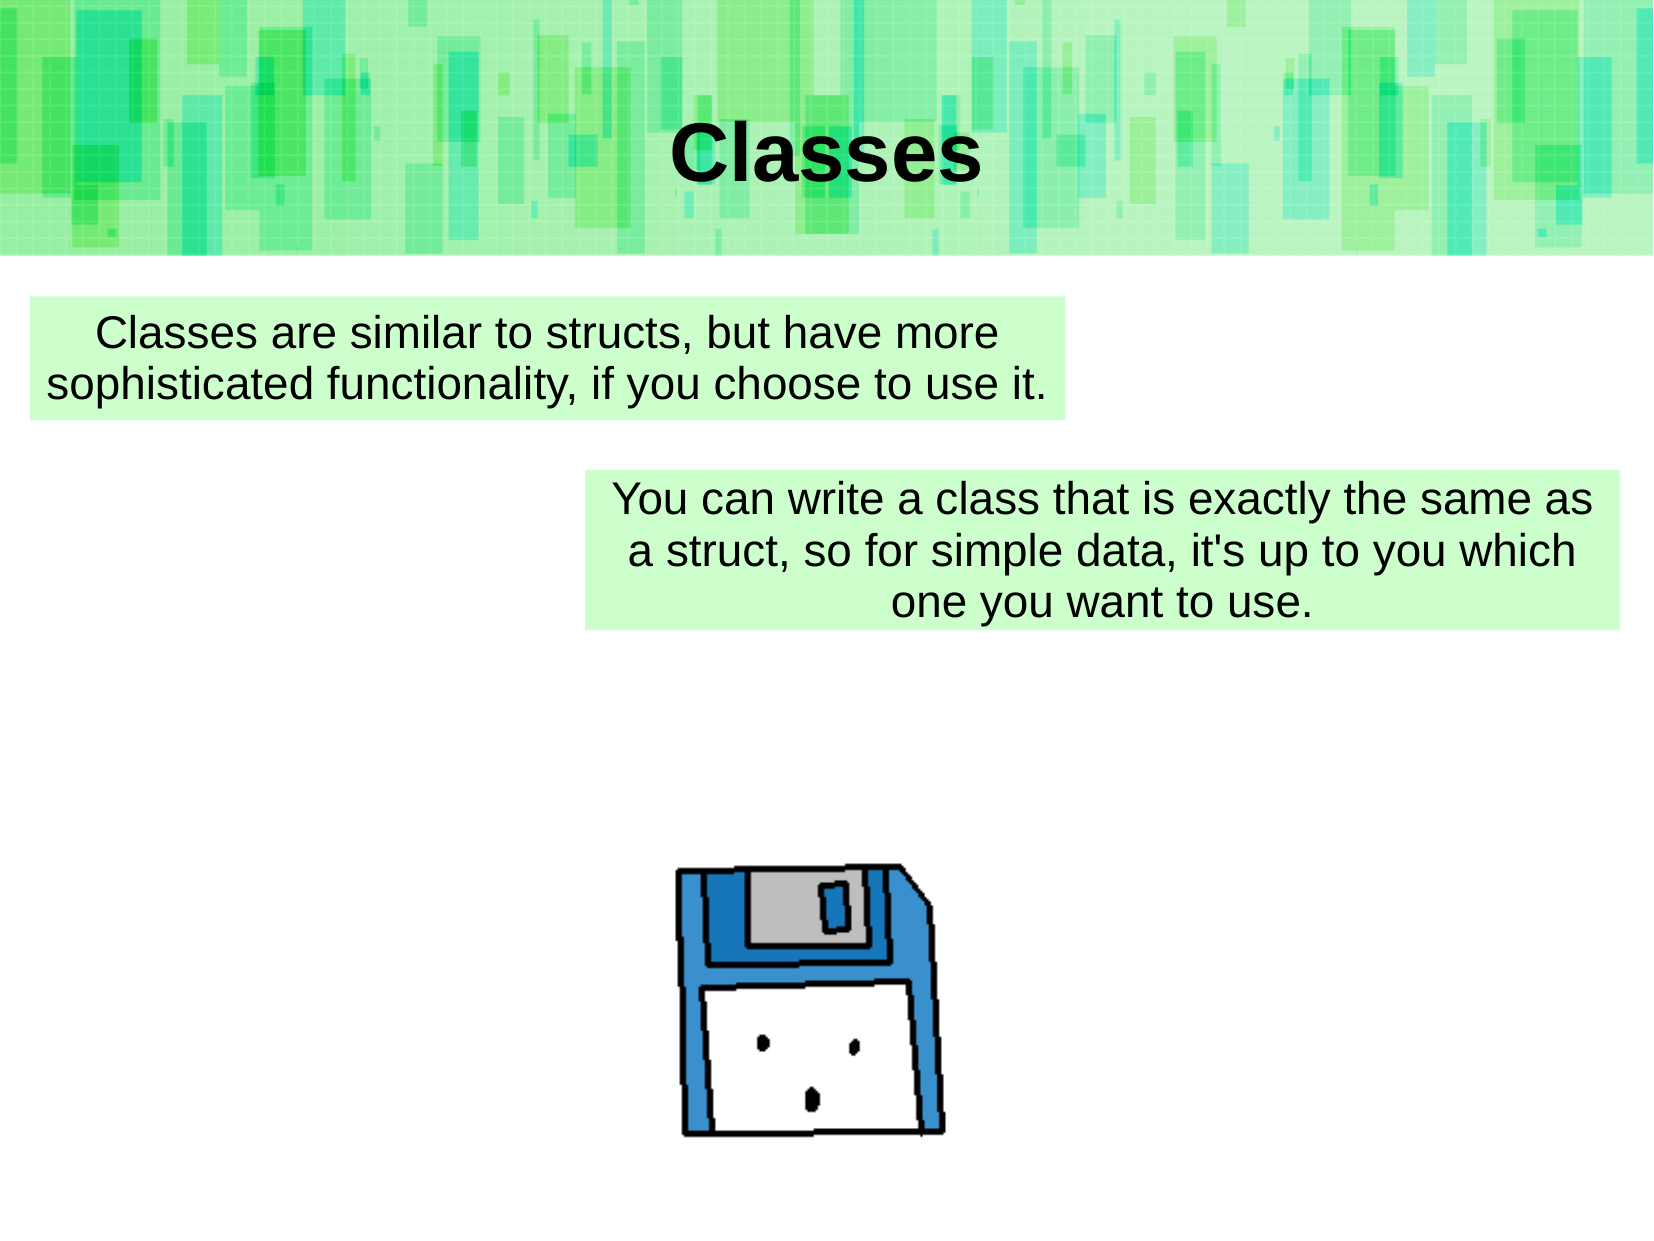

# Classes
Classes are similar to structs, but have more sophisticated functionality, if you choose to use it.
You can write a class that is exactly the same as a struct, so for simple data, it's up to you which one you want to use.